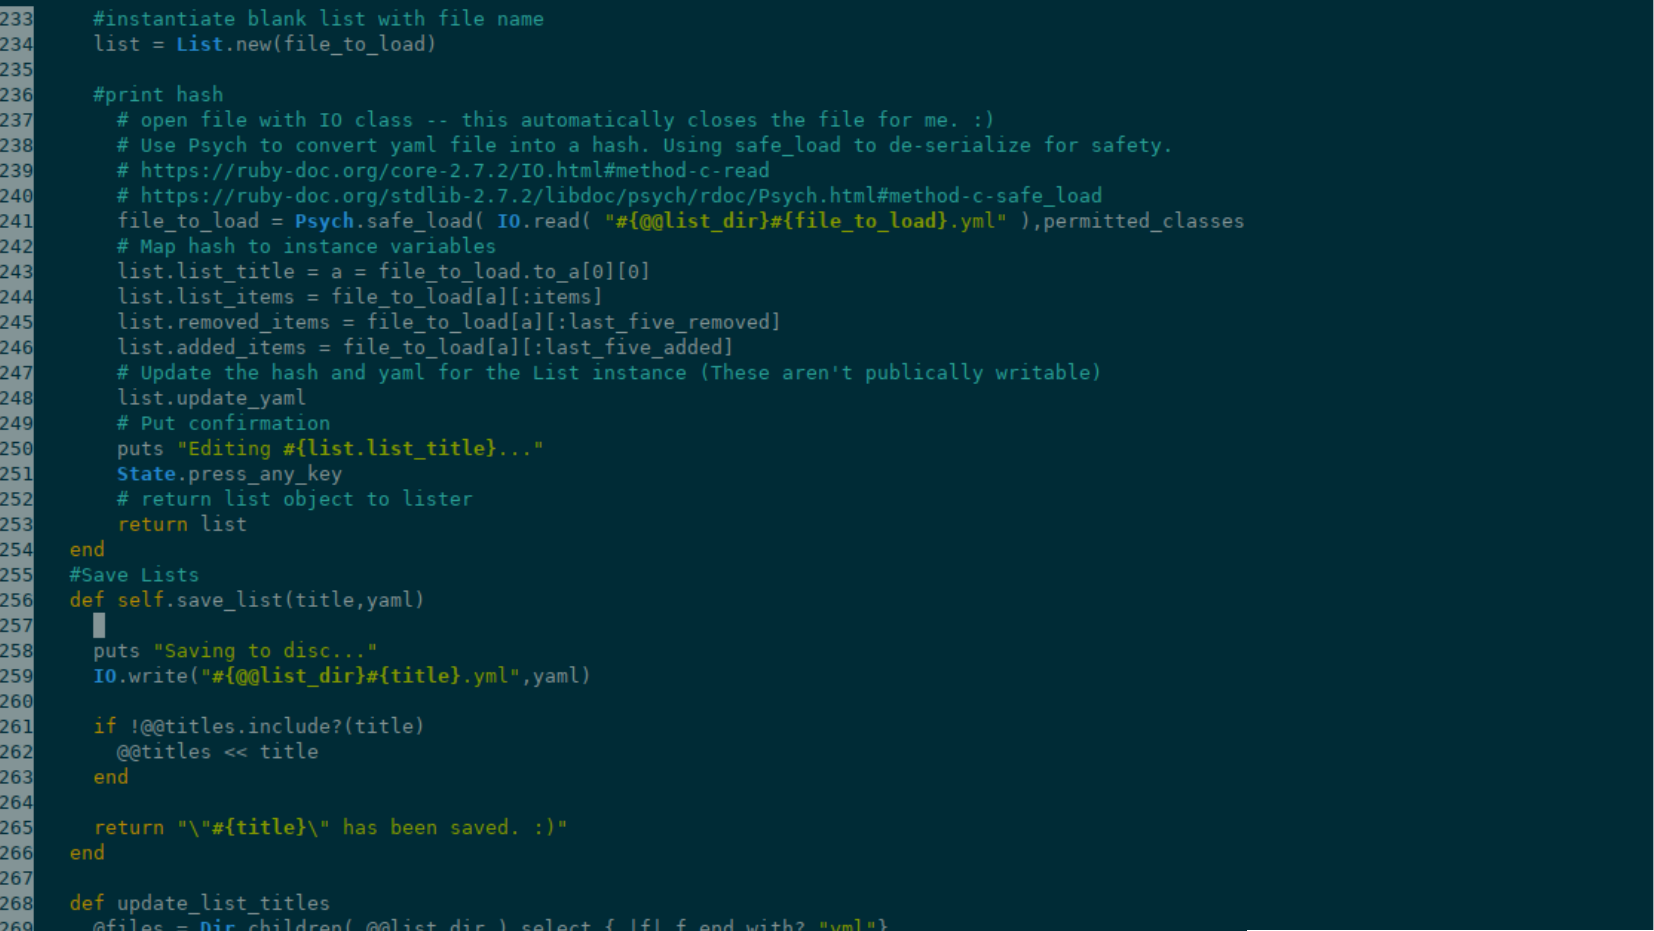

# --how --Interactive
state.rb
Saves and loads lists
All the things